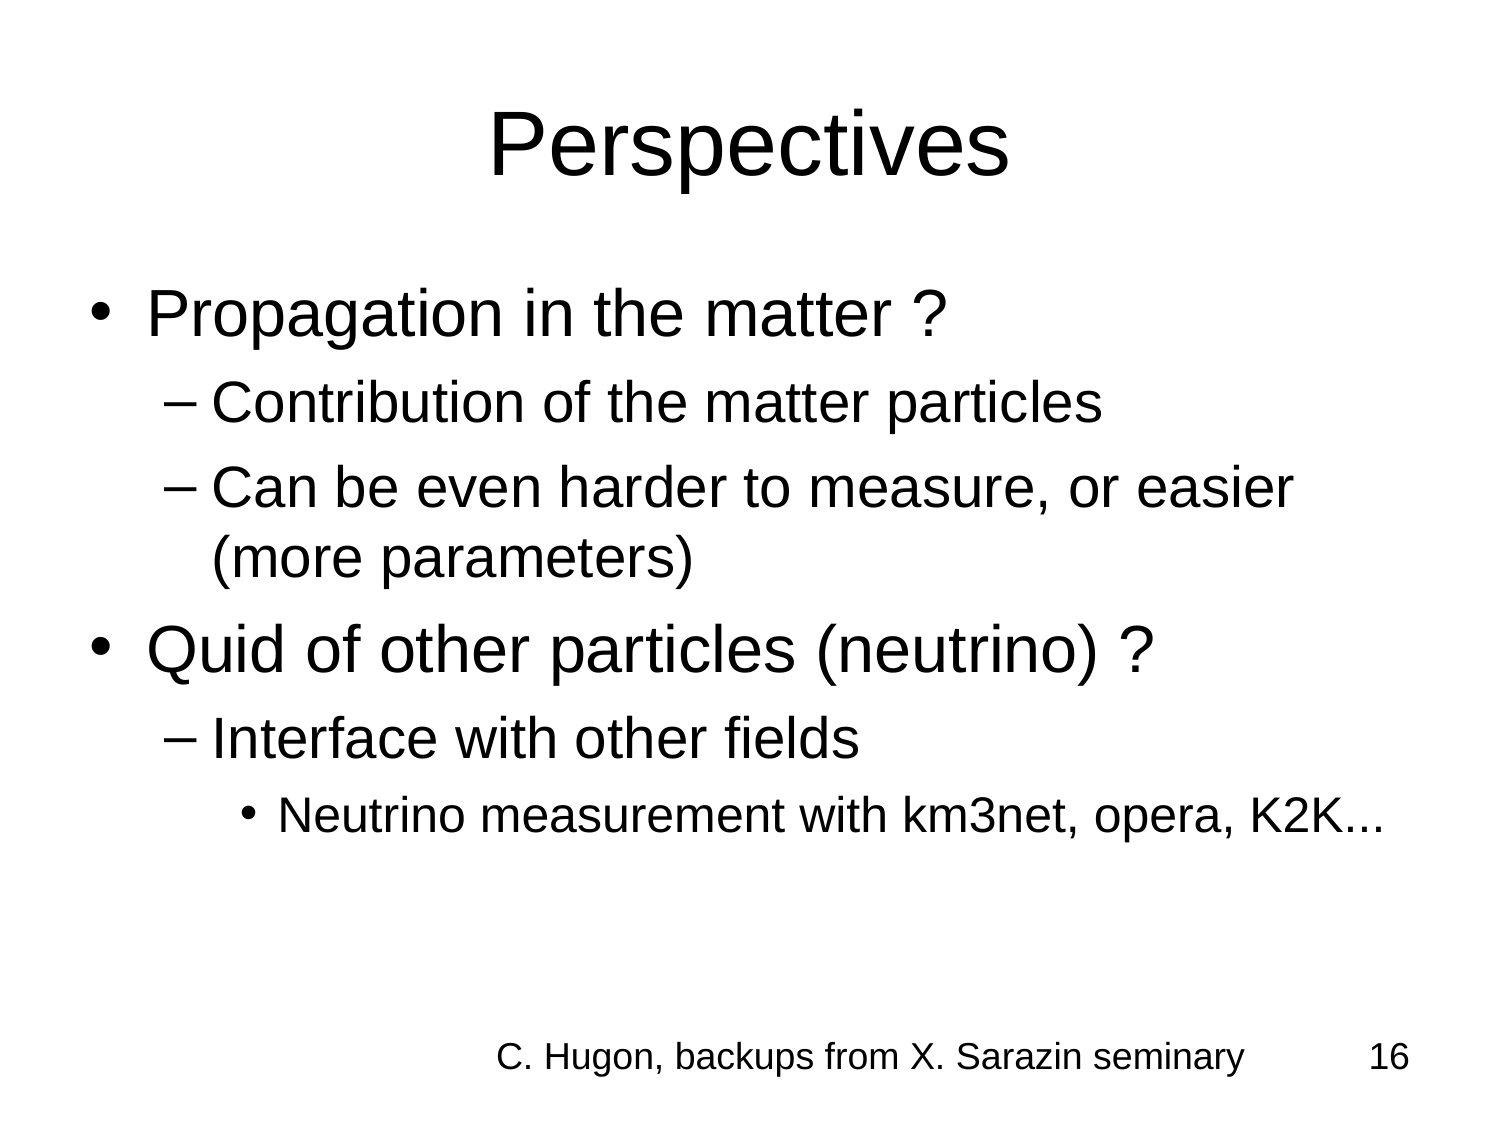

# Perspectives
Propagation in the matter ?
Contribution of the matter particles
Can be even harder to measure, or easier (more parameters)
Quid of other particles (neutrino) ?
Interface with other fields
Neutrino measurement with km3net, opera, K2K...
C. Hugon, backups from X. Sarazin seminary
16